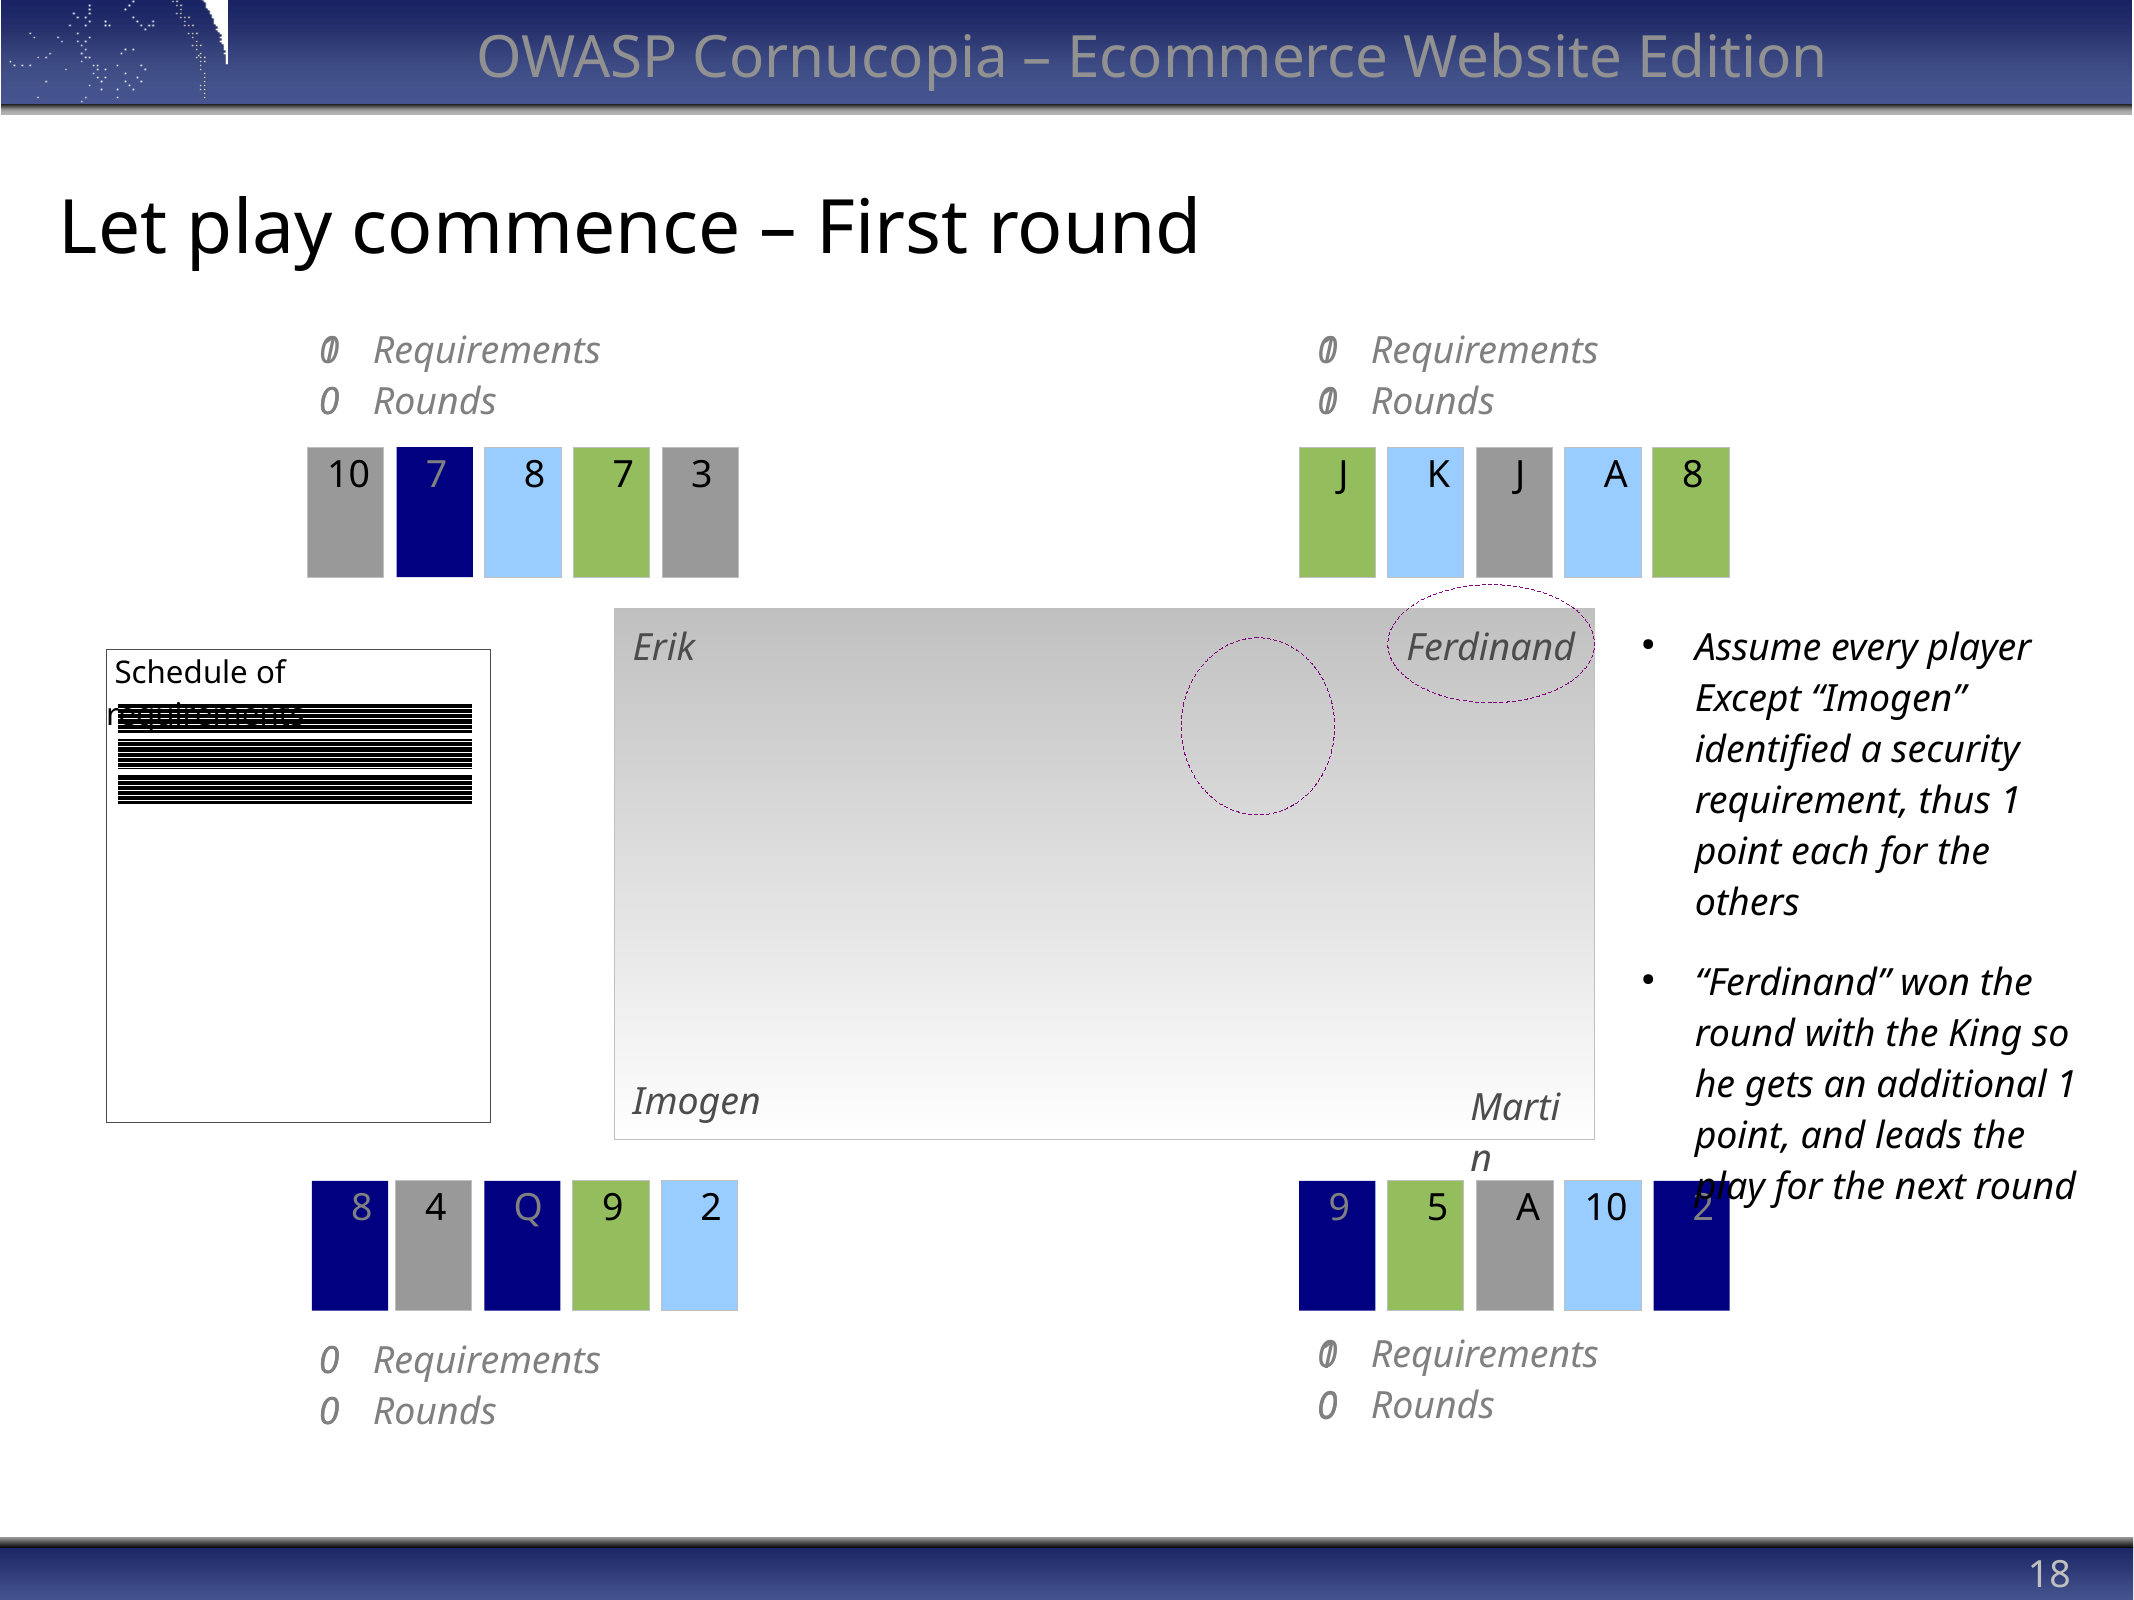

# Let play commence – First round
1
0
1
1
Requirements
Rounds
Requirements
Rounds
0
0
0
0
 10
 7
 8
 7
 3
 J
 K
 J
 A
 8
Erik
Ferdinand
Assume every player Except “Imogen” identified a security requirement, thus 1 point each for the others
“Ferdinand” won the round with the King so he gets an additional 1 point, and leads the play for the next round
 Schedule of requirements
Imogen
Martin
 8
 4
 Q
 9
 2
 9
 5
 A
 10
 2
Requirements
Rounds
0
0
1
0
0
0
Requirements
Rounds
0
0